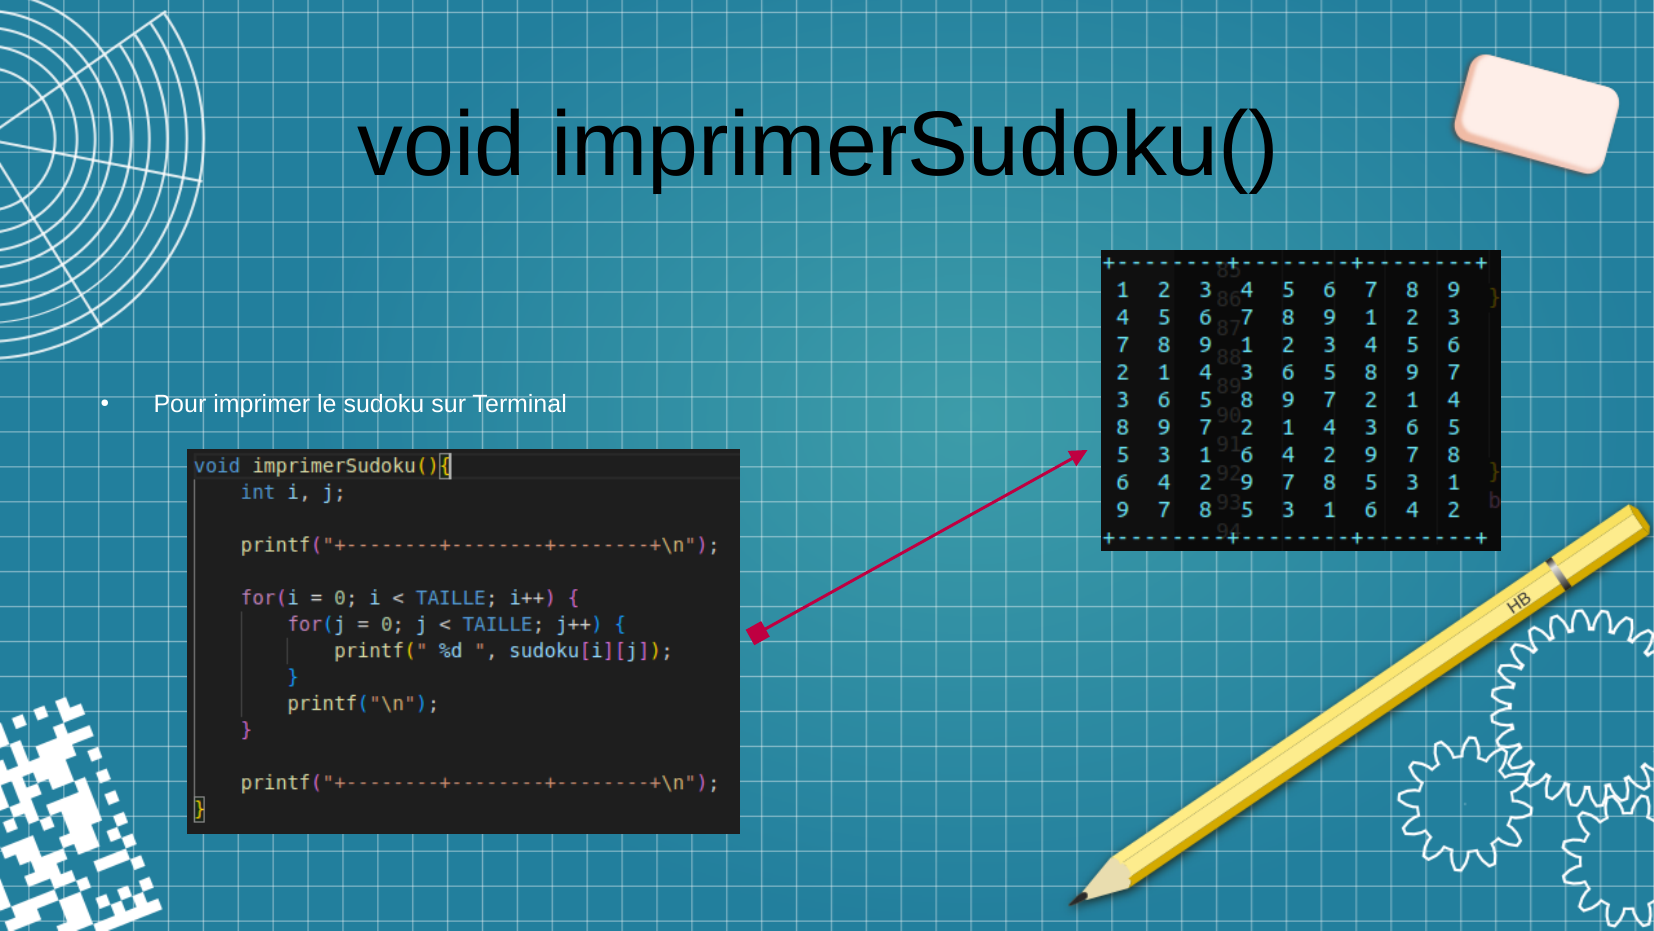

# void imprimerSudoku()
Pour imprimer le sudoku sur Terminal